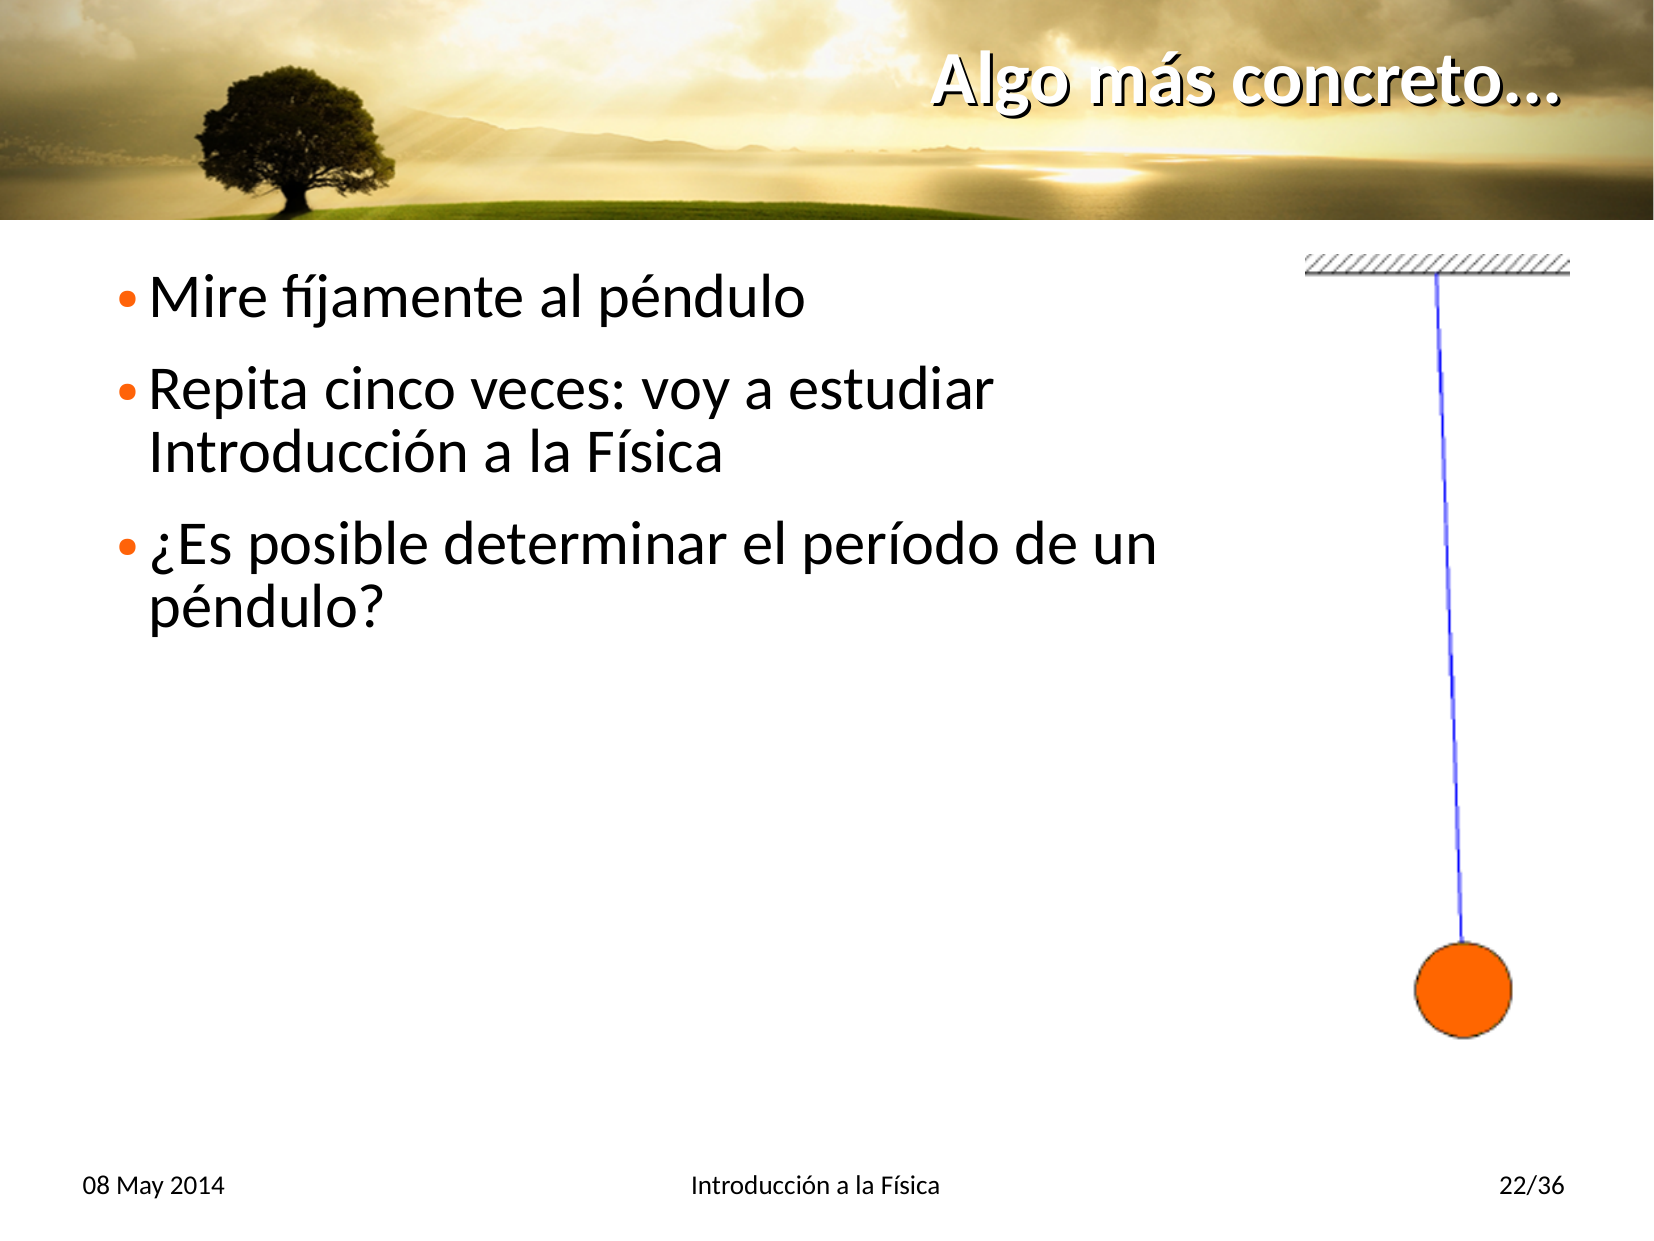

# Algo más concreto...
Mire fíjamente al péndulo
Repita cinco veces: voy a estudiar Introducción a la Física
¿Es posible determinar el período de un péndulo?
08 May 2014
Introducción a la Física
22